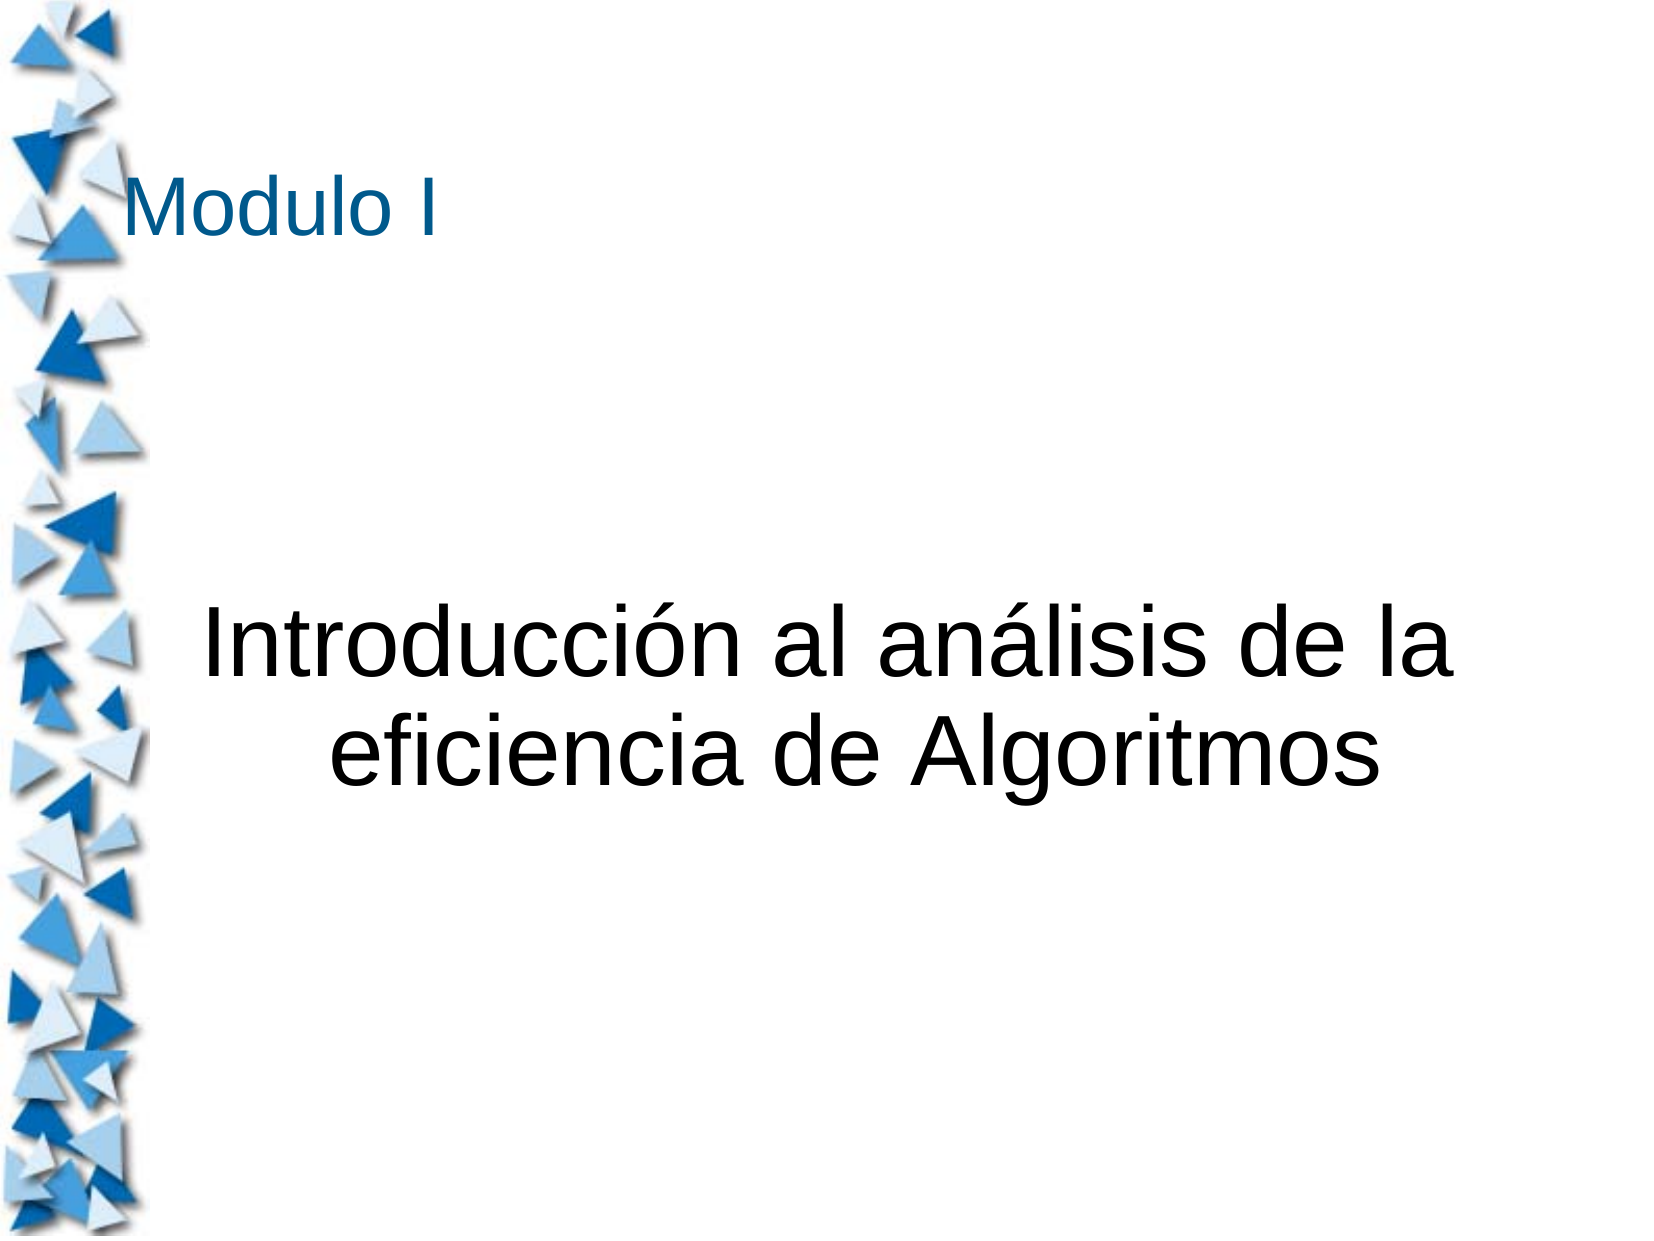

# Modulo I
Introducción al análisis de la eficiencia de Algoritmos